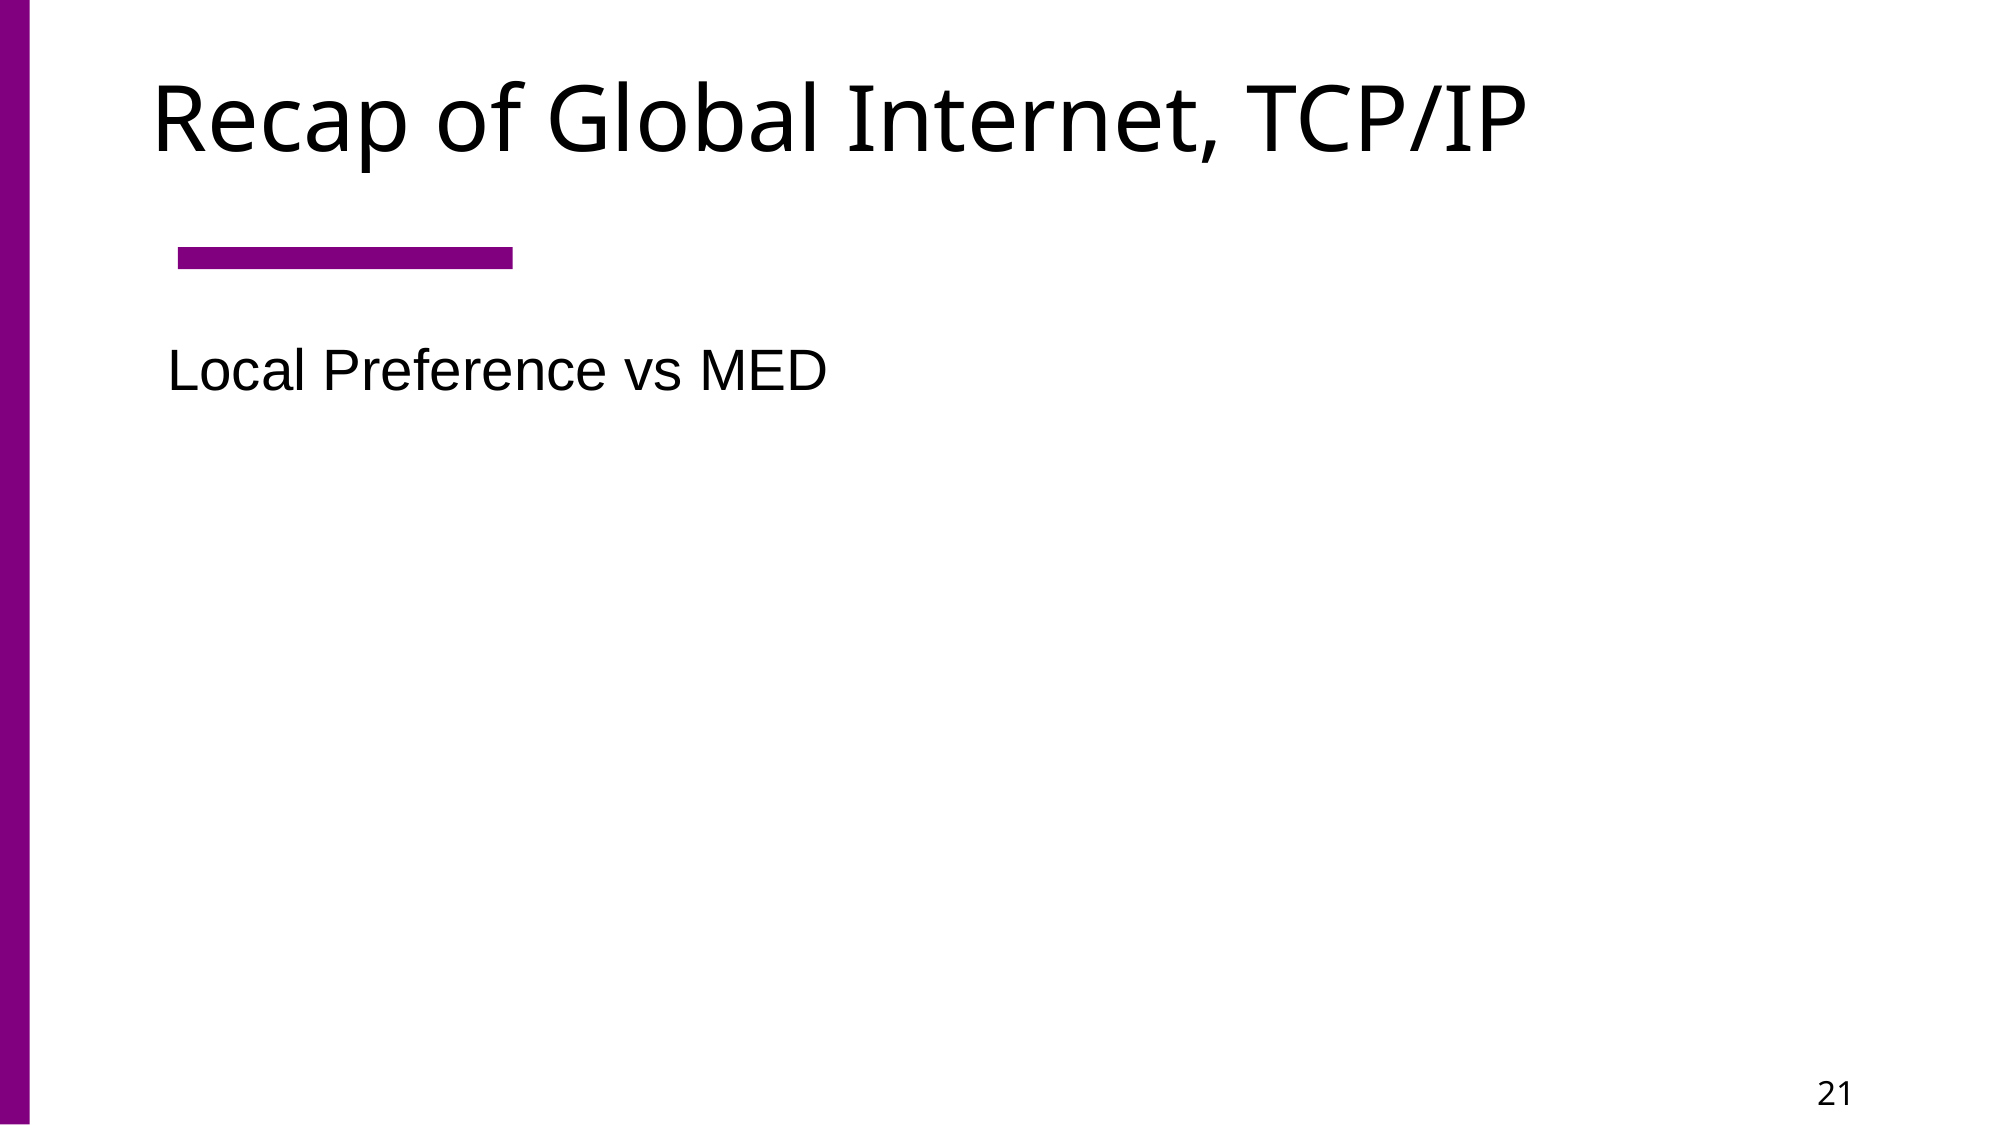

# Recap of Global Internet, TCP/IP
Local Preference vs MED